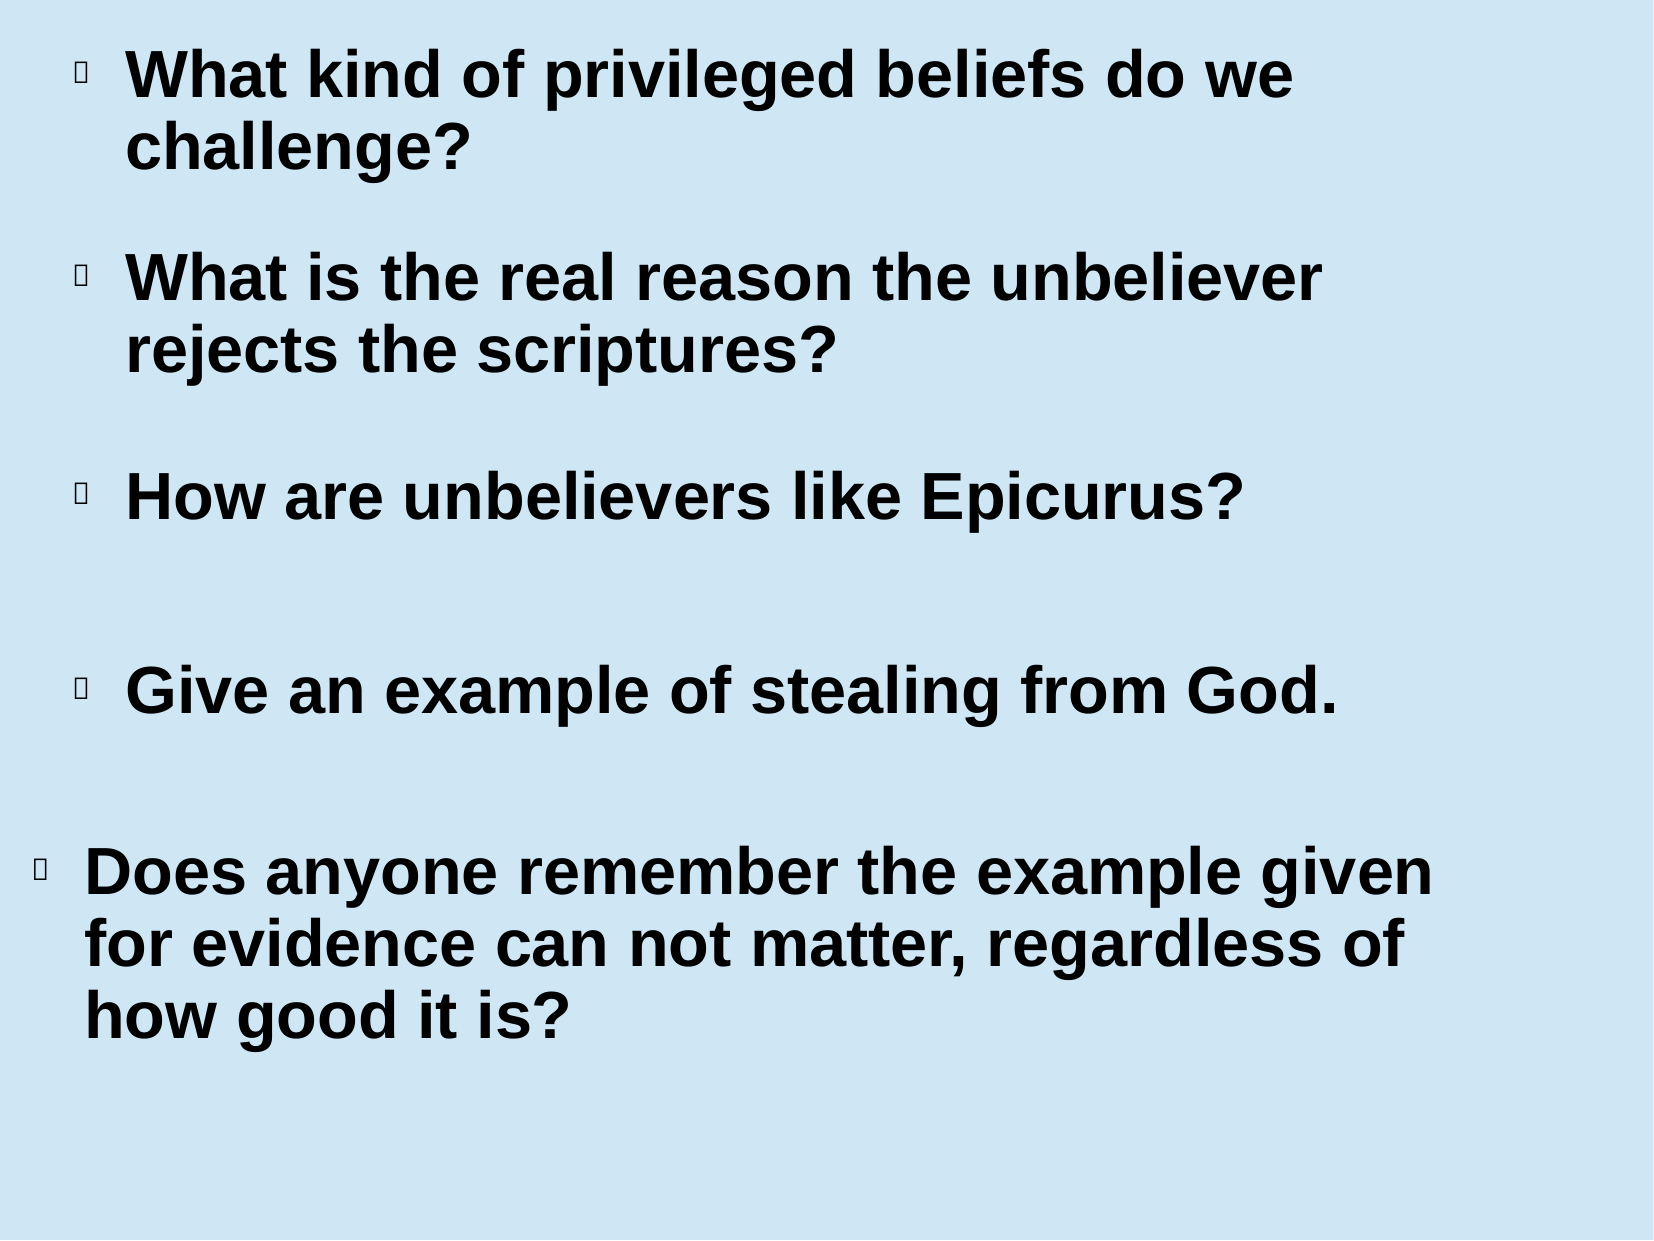

What kind of privileged beliefs do we challenge?
What is the real reason the unbeliever rejects the scriptures?
# How are unbelievers like Epicurus?
Give an example of stealing from God.
Does anyone remember the example given for evidence can not matter, regardless of how good it is?